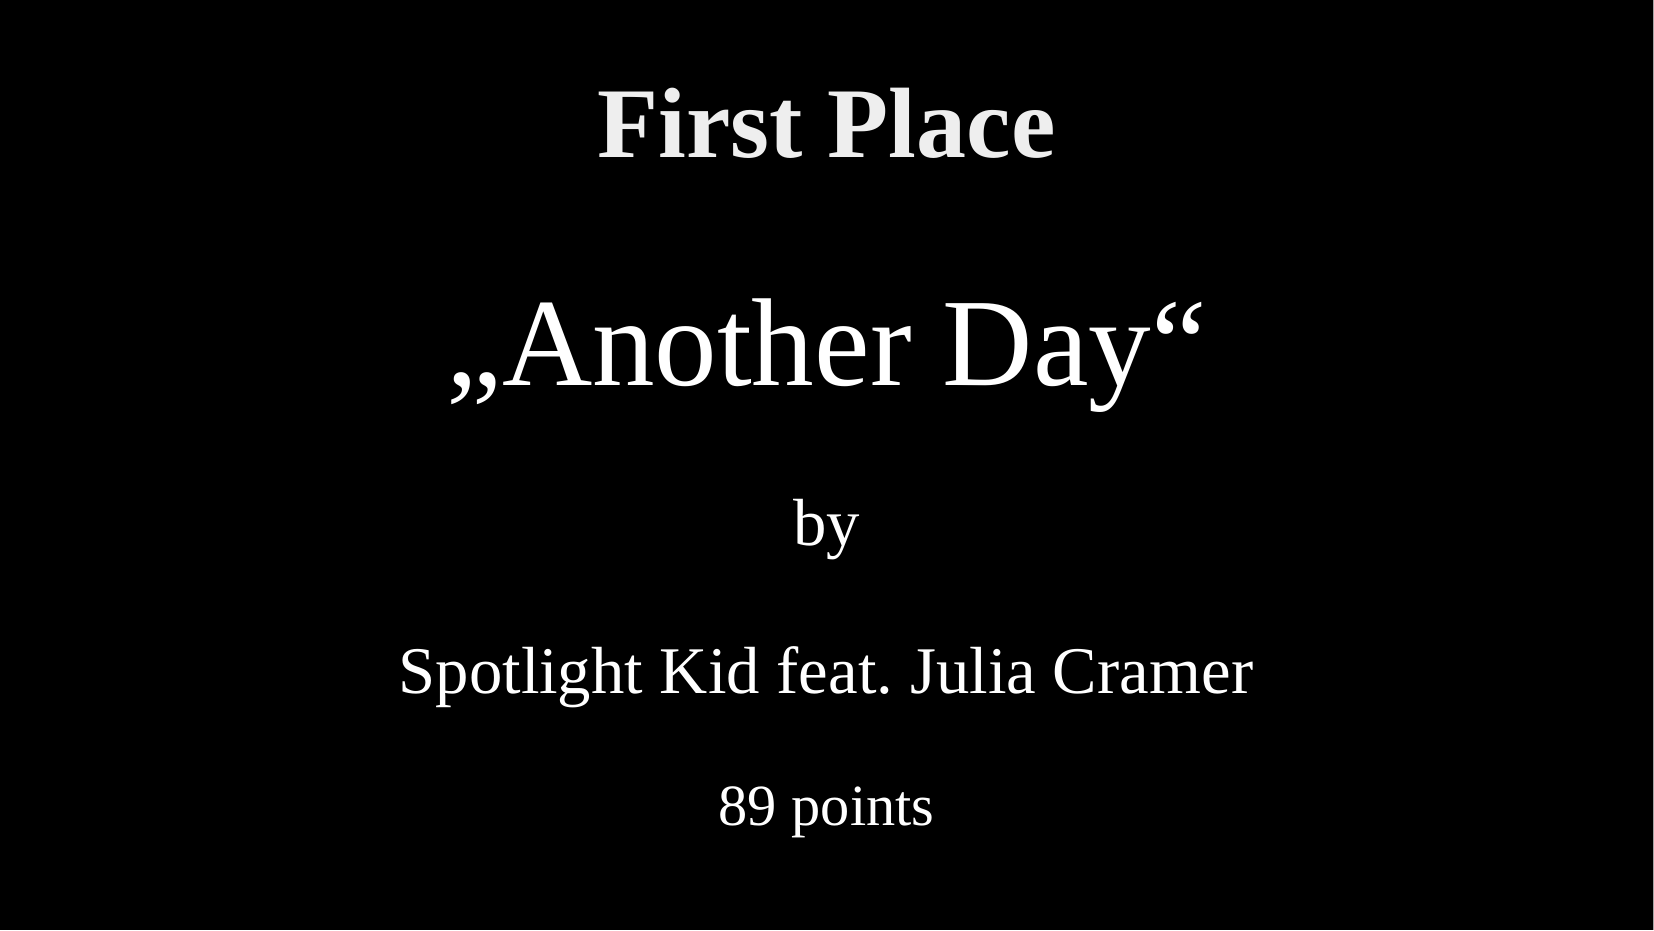

# First Place
„Another Day“
by
Spotlight Kid feat. Julia Cramer
89 points